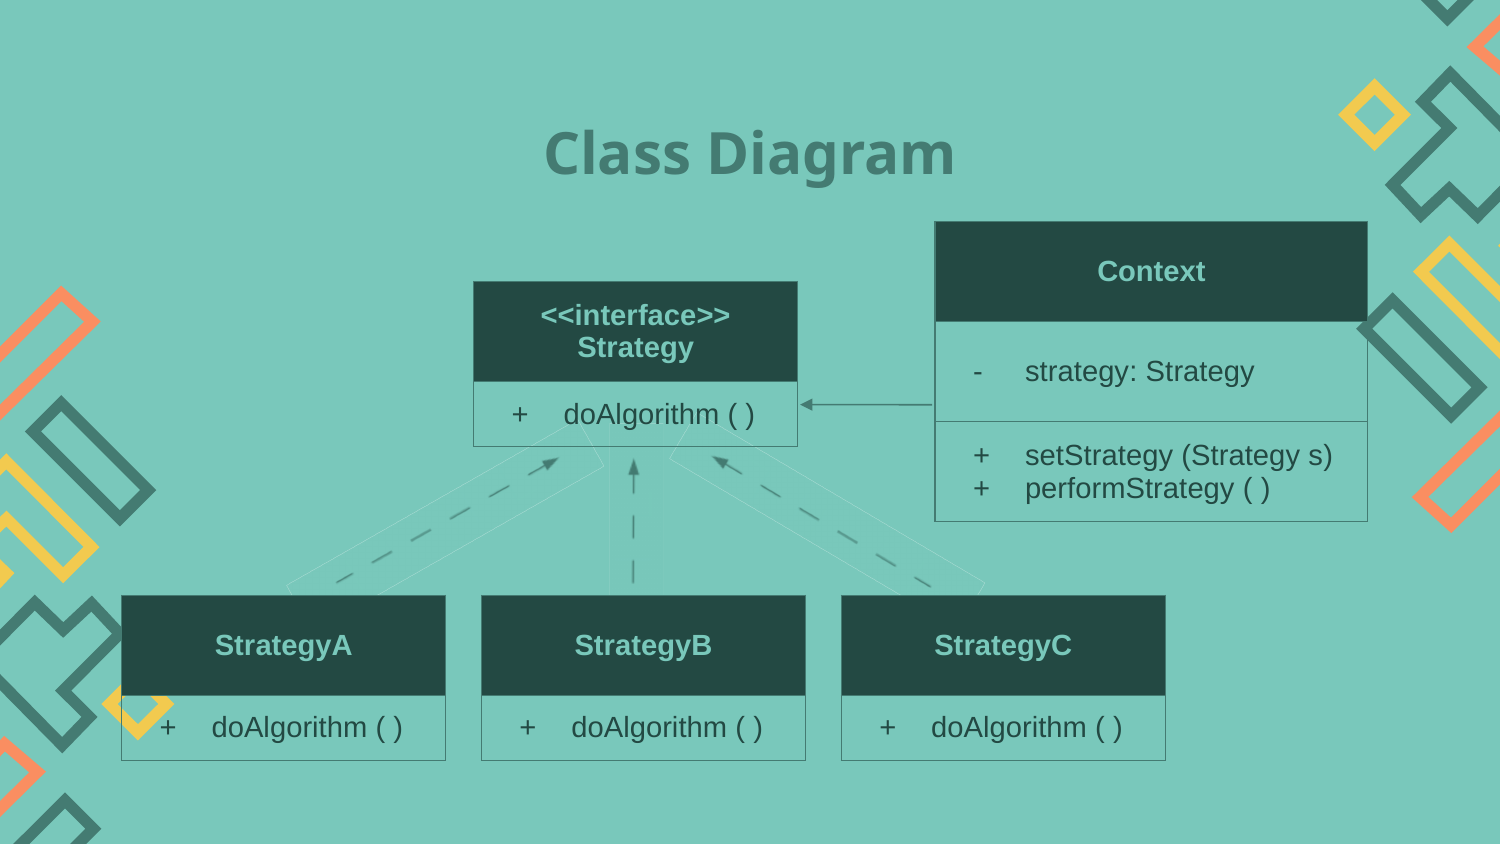

# Class Diagram
| Context |
| --- |
| strategy: Strategy |
| setStrategy (Strategy s) performStrategy ( ) |
| <<interface>> Strategy |
| --- |
| doAlgorithm ( ) |
| StrategyA |
| --- |
| doAlgorithm ( ) |
| StrategyB |
| --- |
| doAlgorithm ( ) |
| StrategyC |
| --- |
| doAlgorithm ( ) |